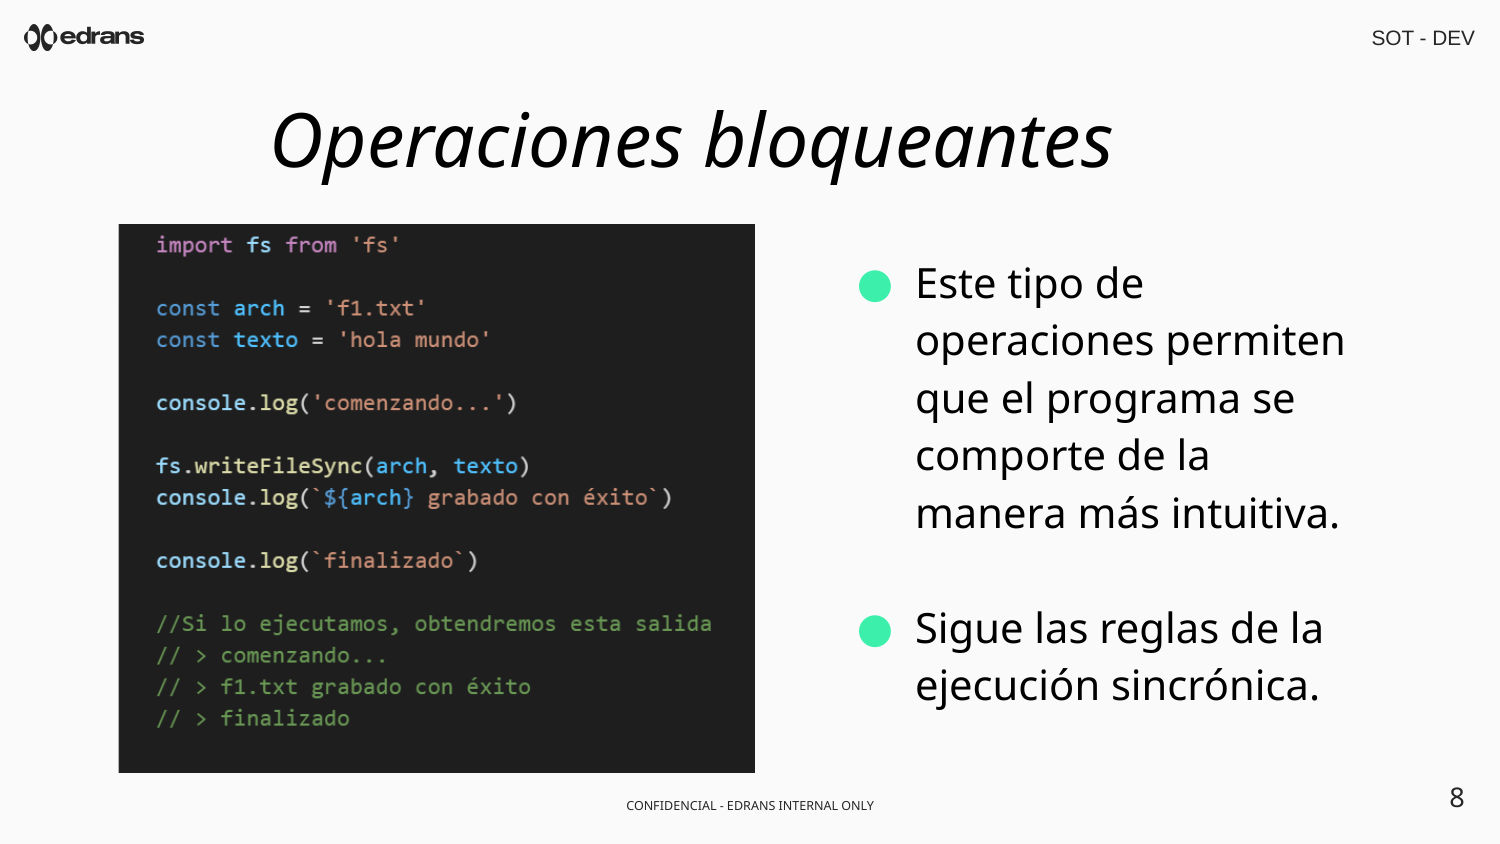

SOT - DEV
Operaciones bloqueantes
Este tipo de operaciones permiten que el programa se comporte de la manera más intuitiva.
Sigue las reglas de la ejecución sincrónica.
CONFIDENCIAL - EDRANS INTERNAL ONLY